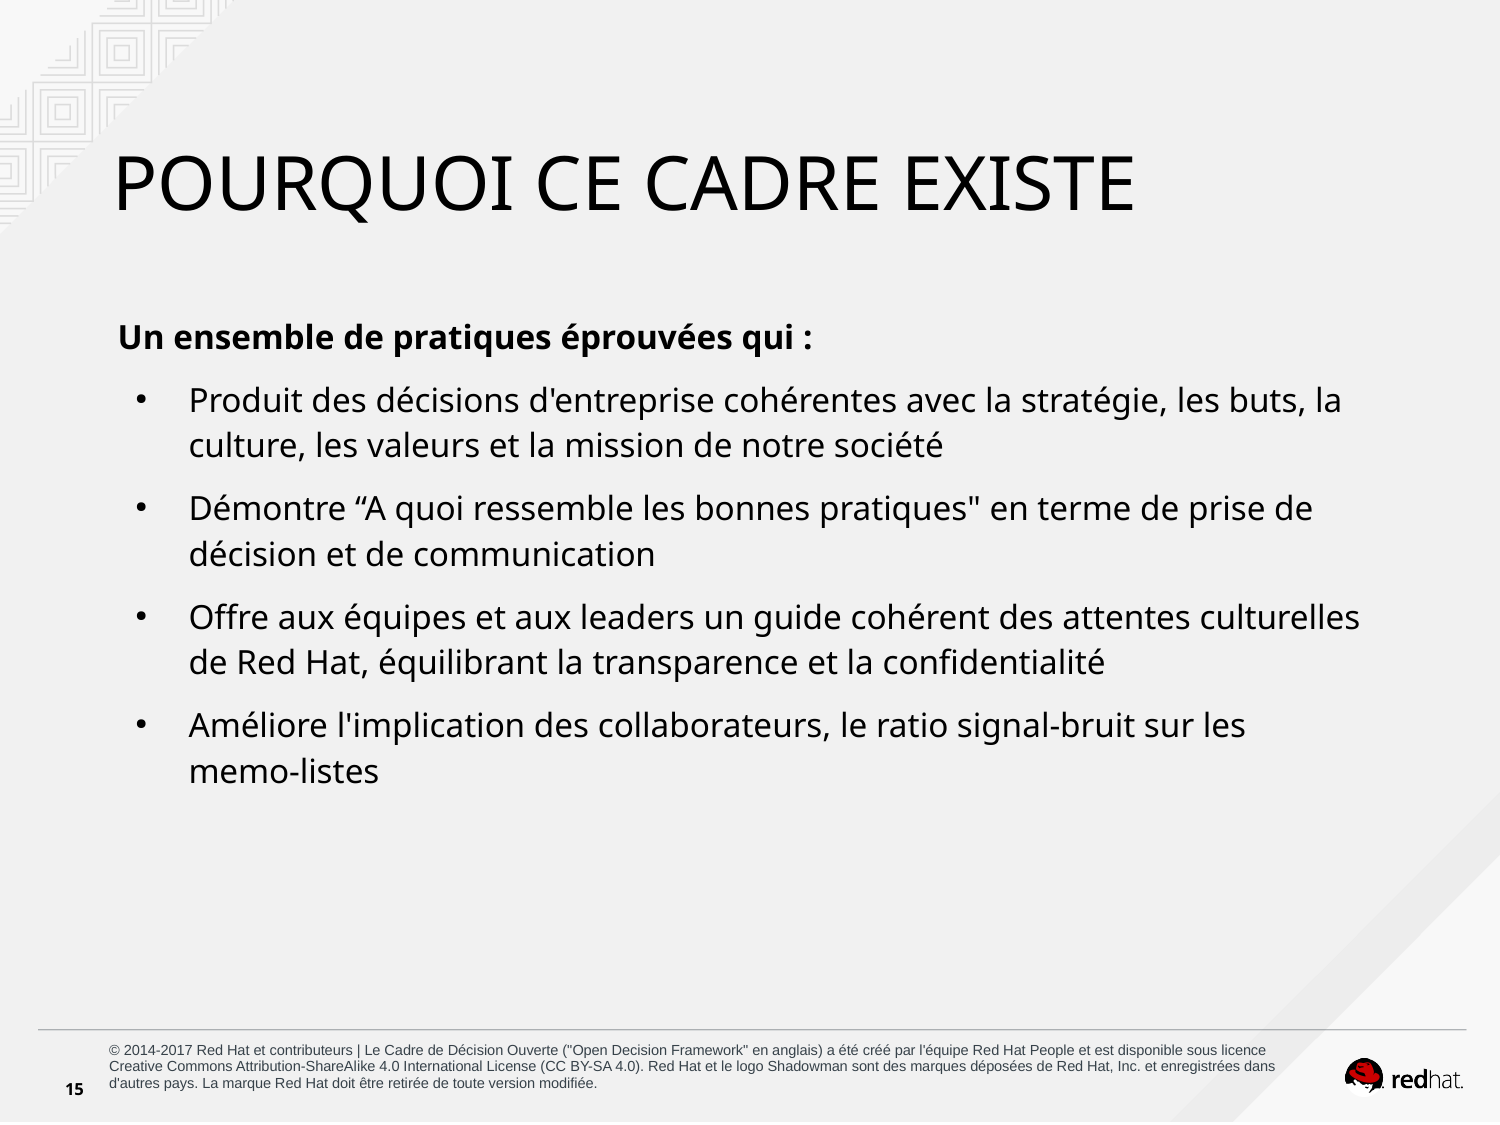

# Pourquoi ce cadre existe
Un ensemble de pratiques éprouvées qui :
Produit des décisions d'entreprise cohérentes avec la stratégie, les buts, la culture, les valeurs et la mission de notre société
Démontre “A quoi ressemble les bonnes pratiques" en terme de prise de décision et de communication
Offre aux équipes et aux leaders un guide cohérent des attentes culturelles de Red Hat, équilibrant la transparence et la confidentialité
Améliore l'implication des collaborateurs, le ratio signal-bruit sur les memo-listes
INSERT DESIGNATOR, IF NEEDED
15